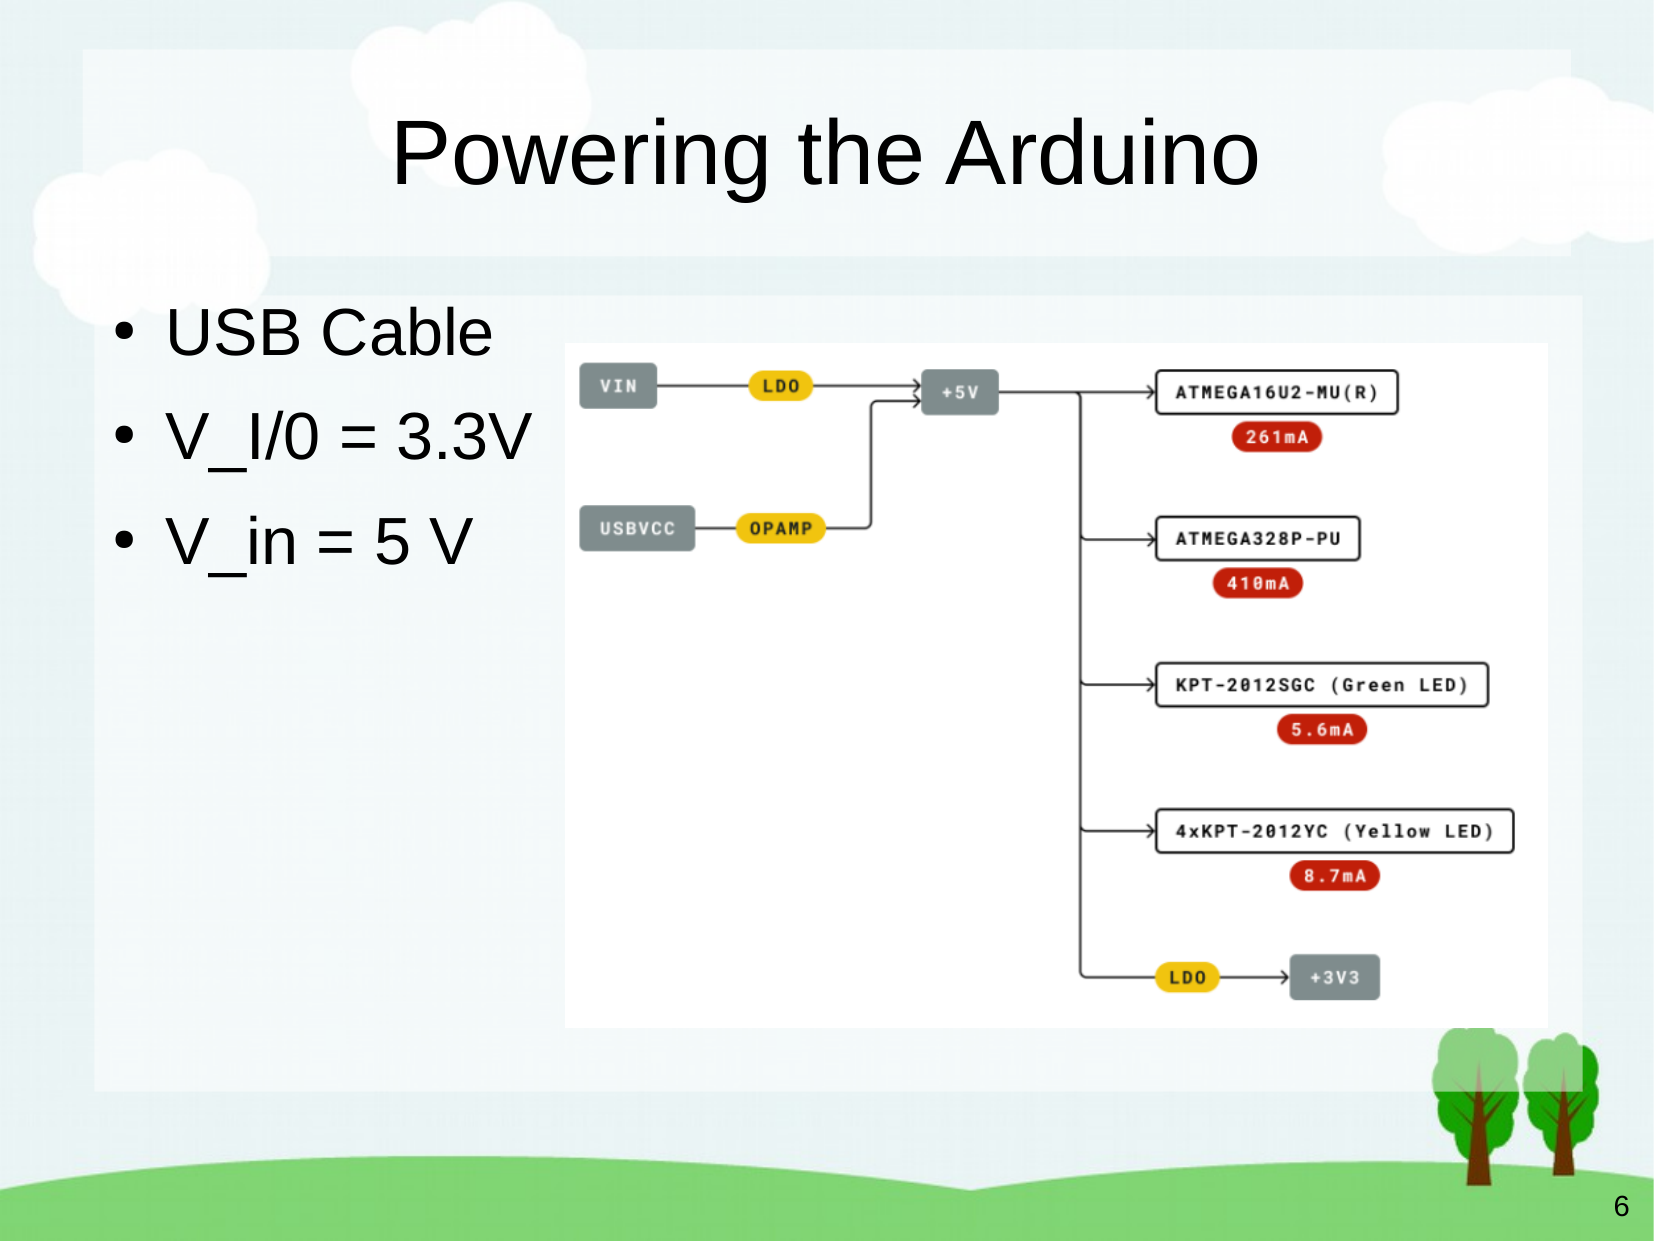

# Powering the Arduino
USB Cable
V_I/0 = 3.3V
V_in = 5 V
6